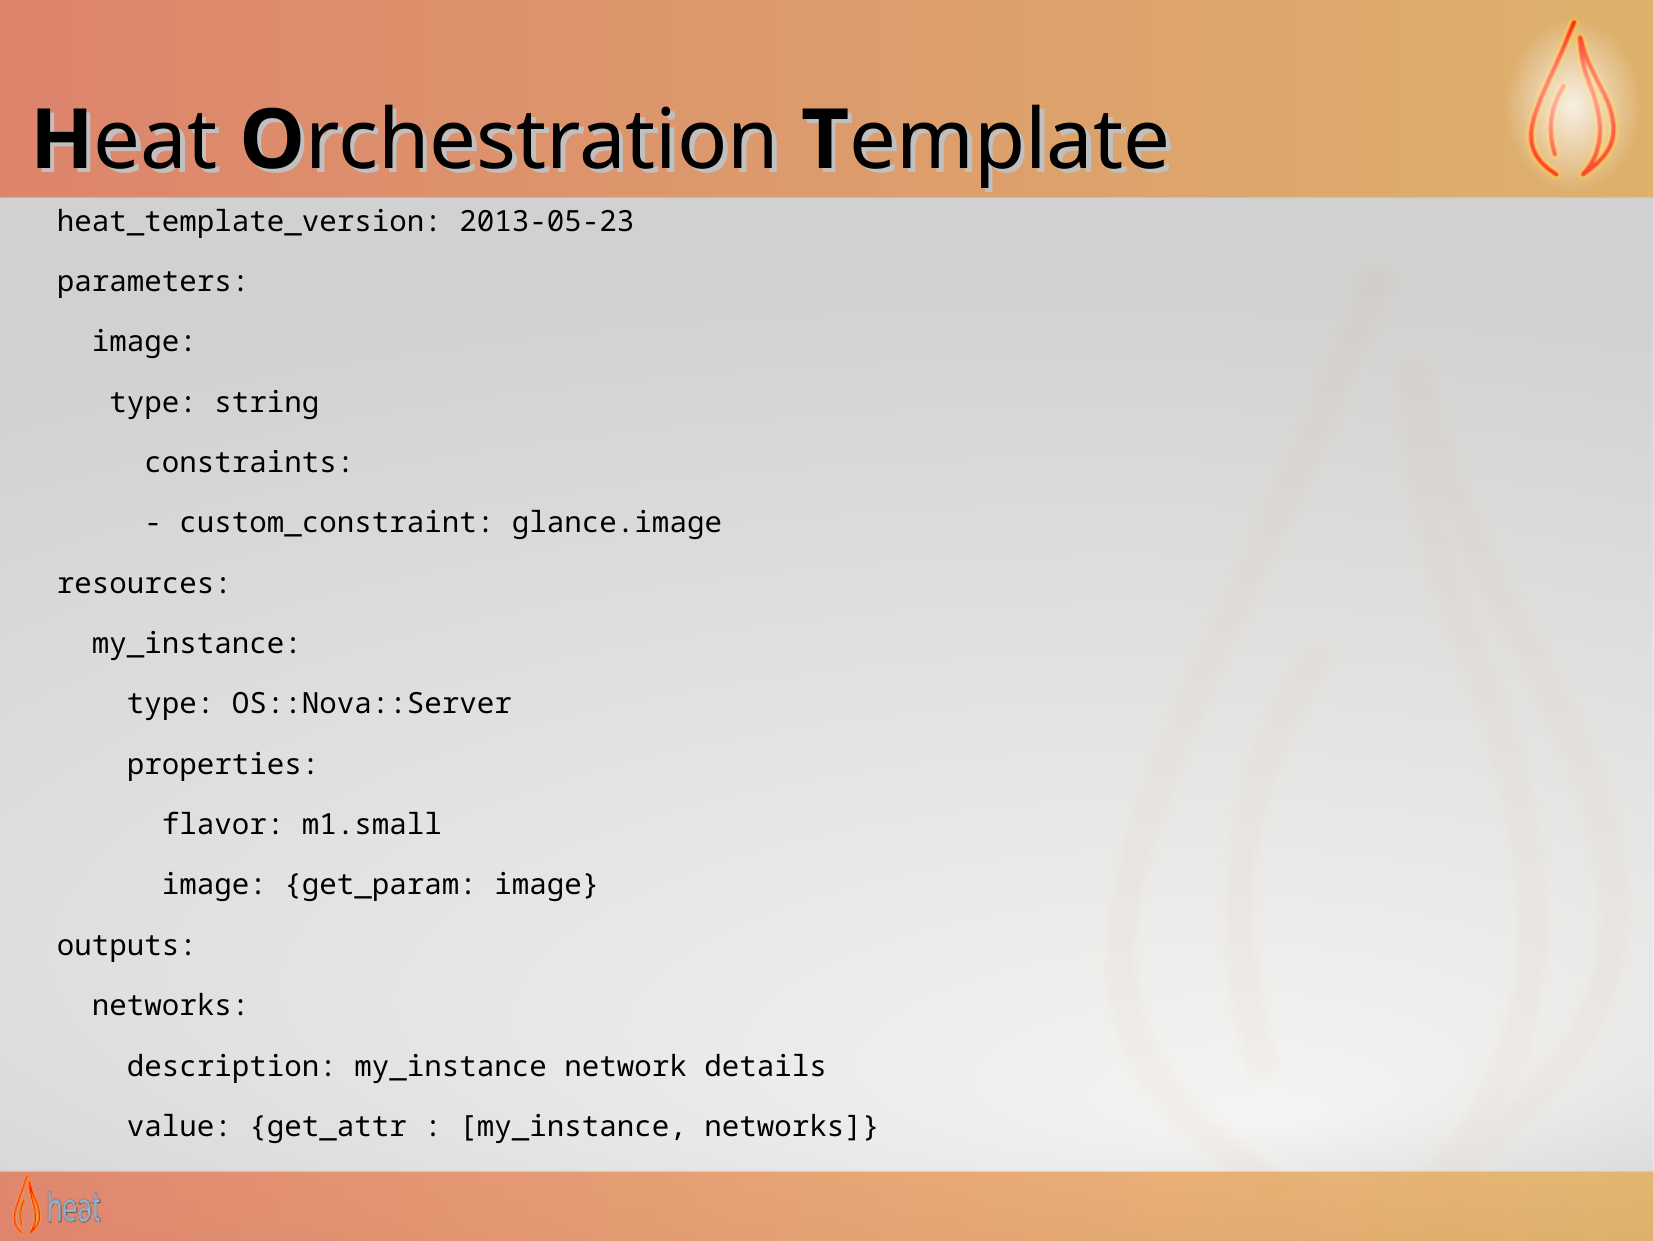

# Heat Orchestration Template
heat_template_version: 2013-05-23
parameters:
 image:
 type: string
 constraints:
 - custom_constraint: glance.image
resources:
 my_instance:
 type: OS::Nova::Server
 properties:
 flavor: m1.small
 image: {get_param: image}
outputs:
 networks:
 description: my_instance network details
 value: {get_attr : [my_instance, networks]}